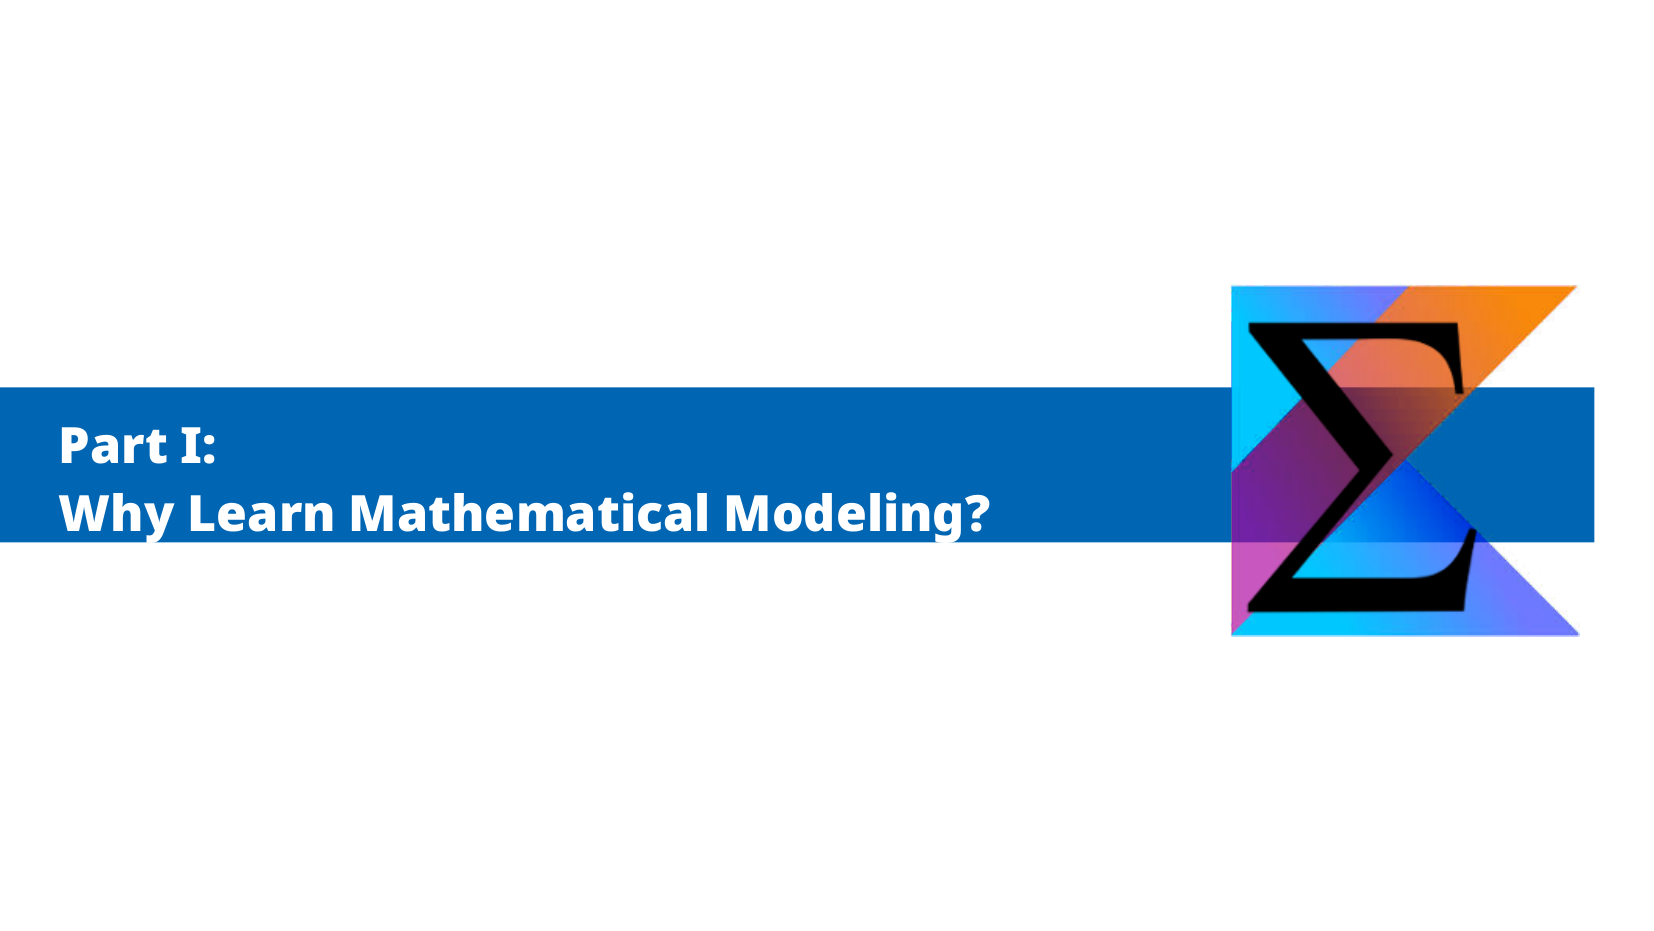

# Part I: Why Learn Mathematical Modeling?